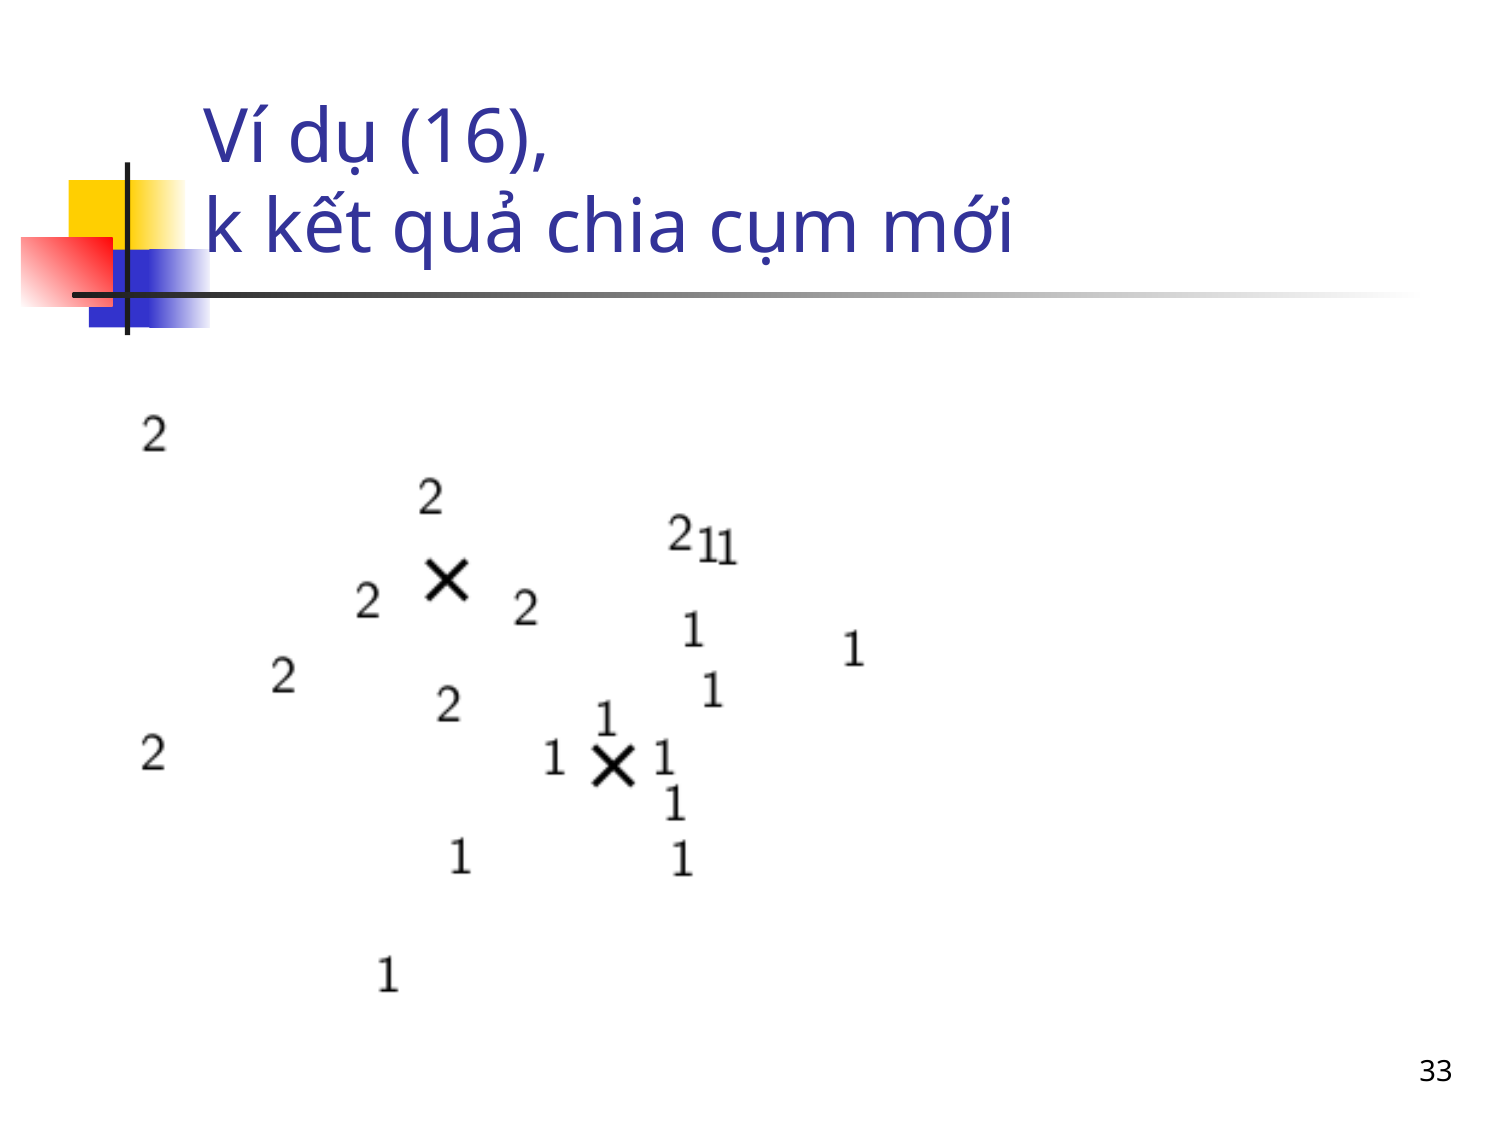

# Ví dụ (16), k kết quả chia cụm mới